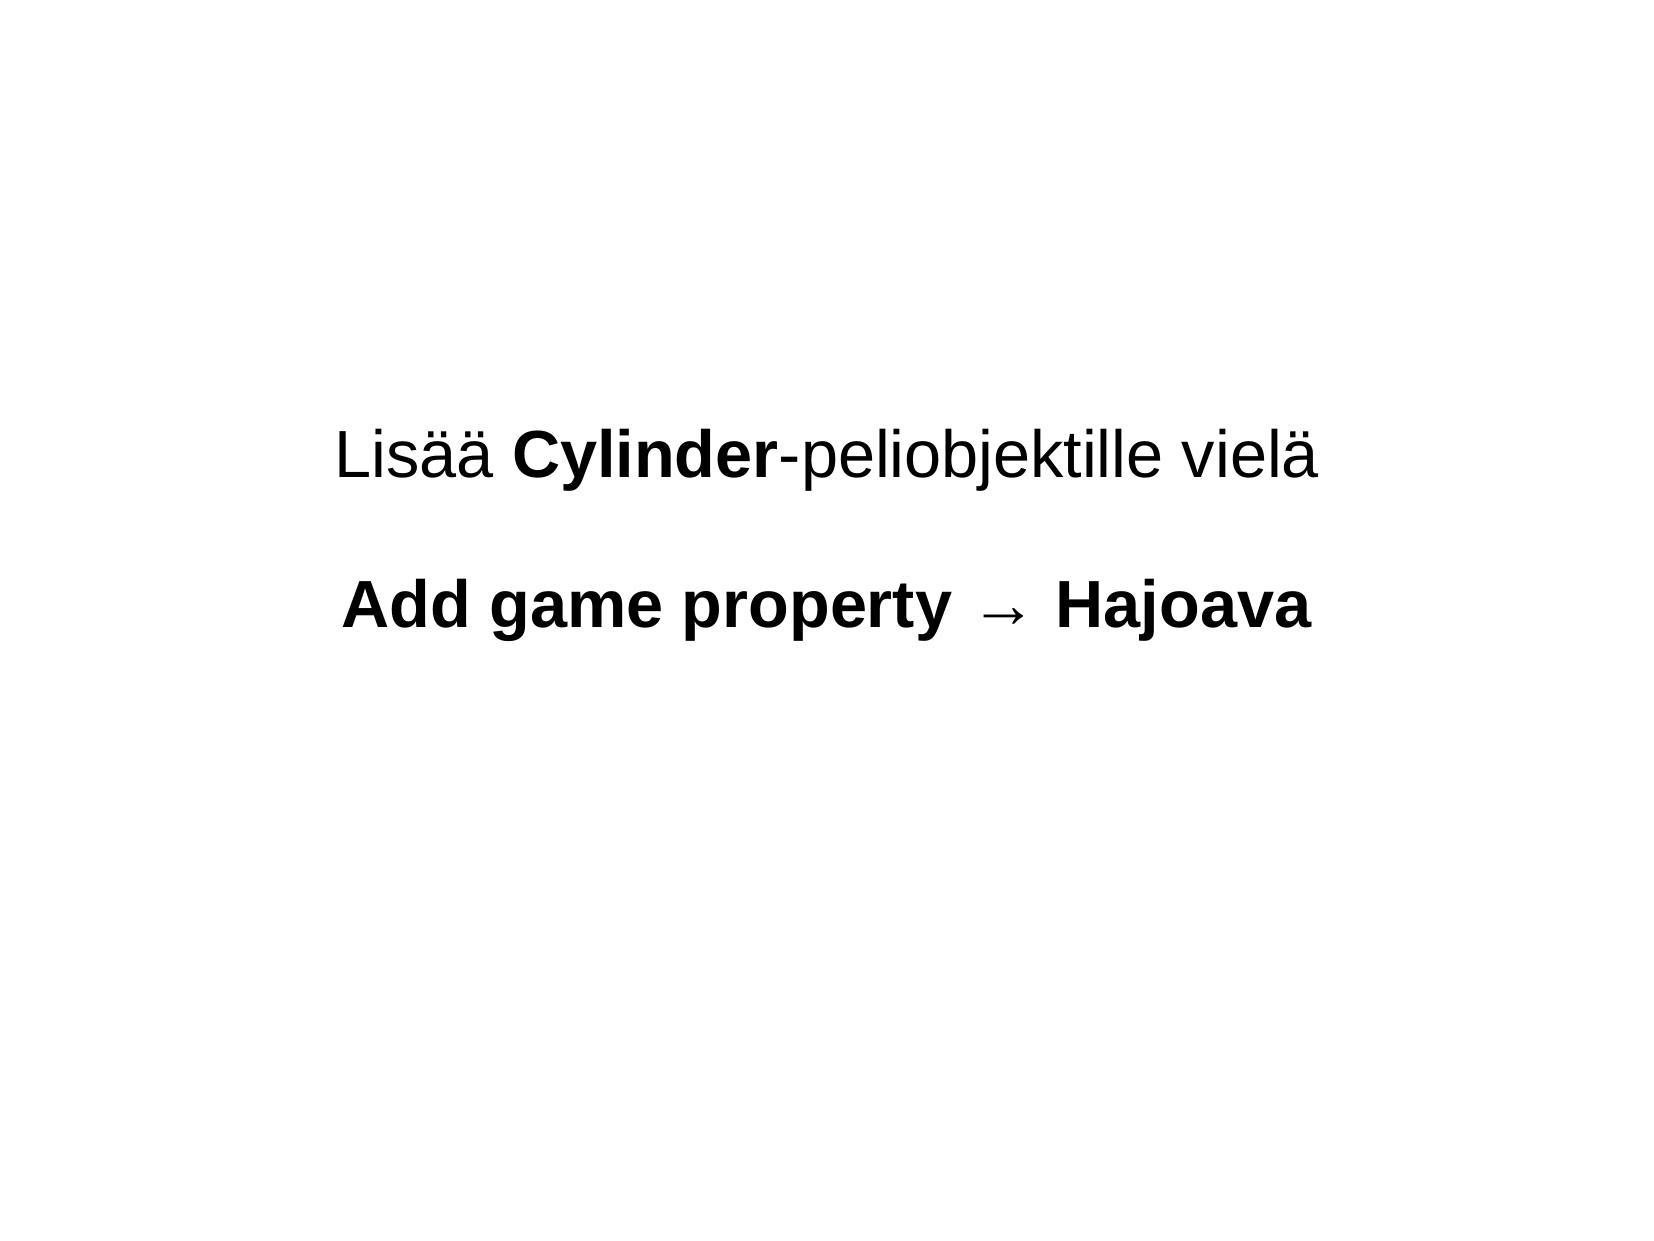

# Lisää Cylinder-peliobjektille vielä
Add game property → Hajoava